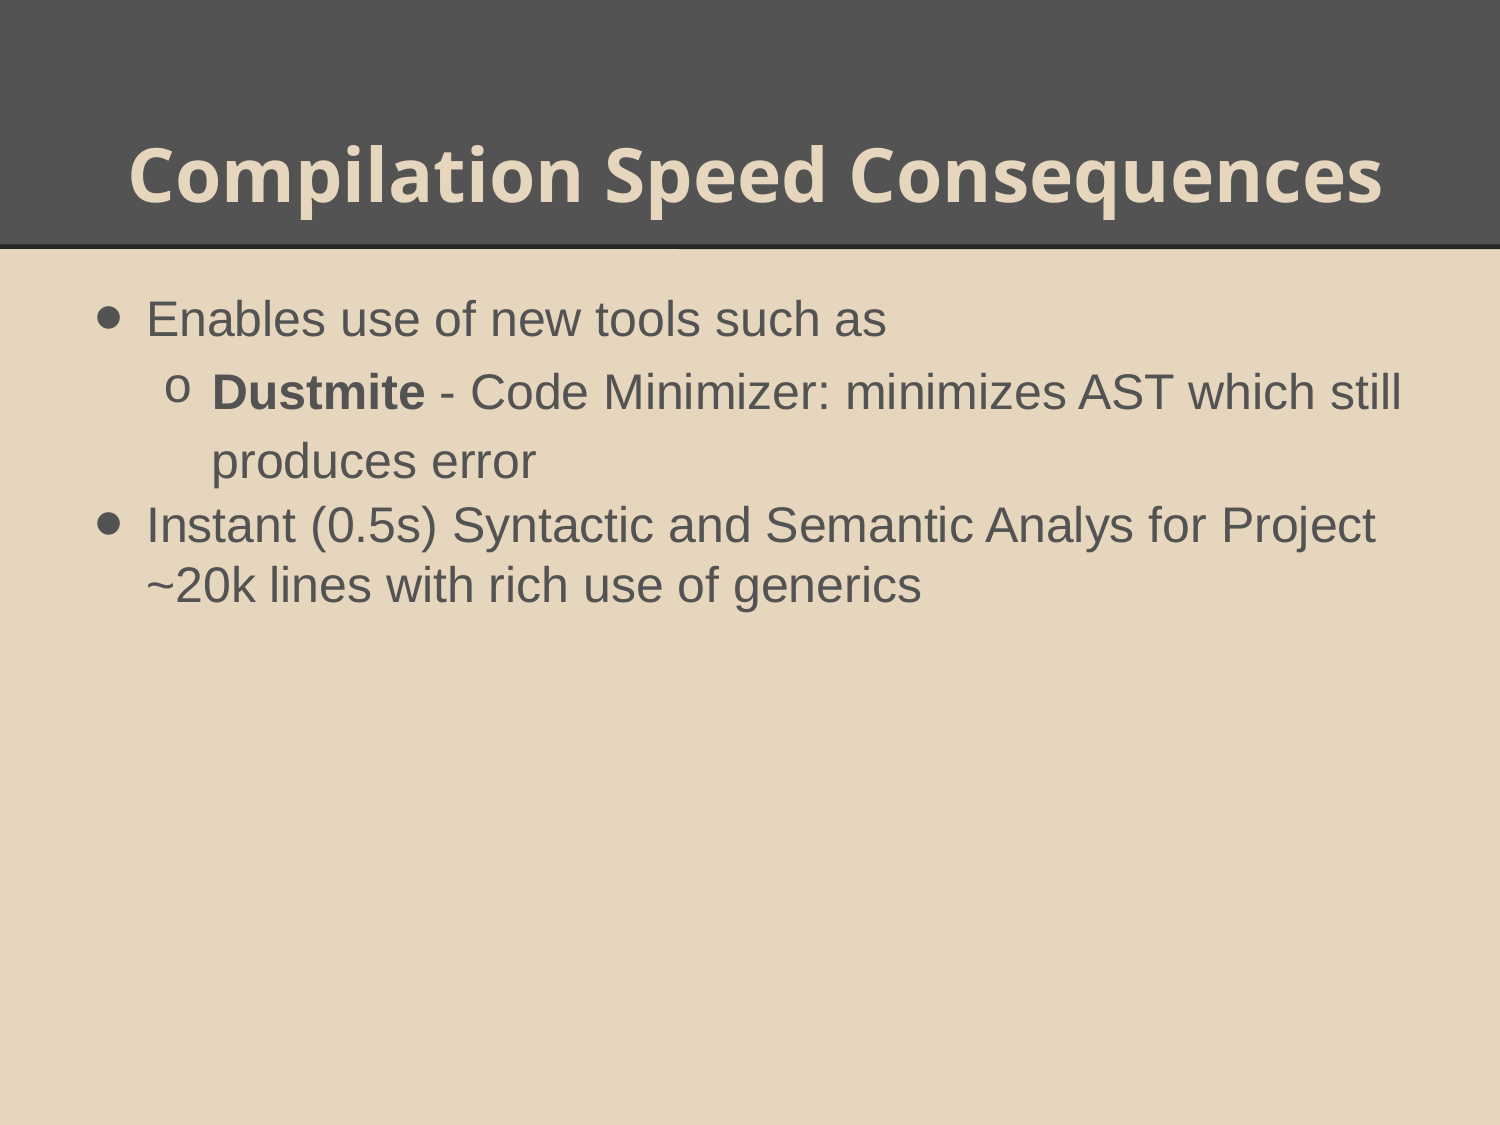

# Compilation Speed Consequences
Enables use of new tools such as
Dustmite - Code Minimizer: minimizes AST which still produces error
Instant (0.5s) Syntactic and Semantic Analys for Project ~20k lines with rich use of generics